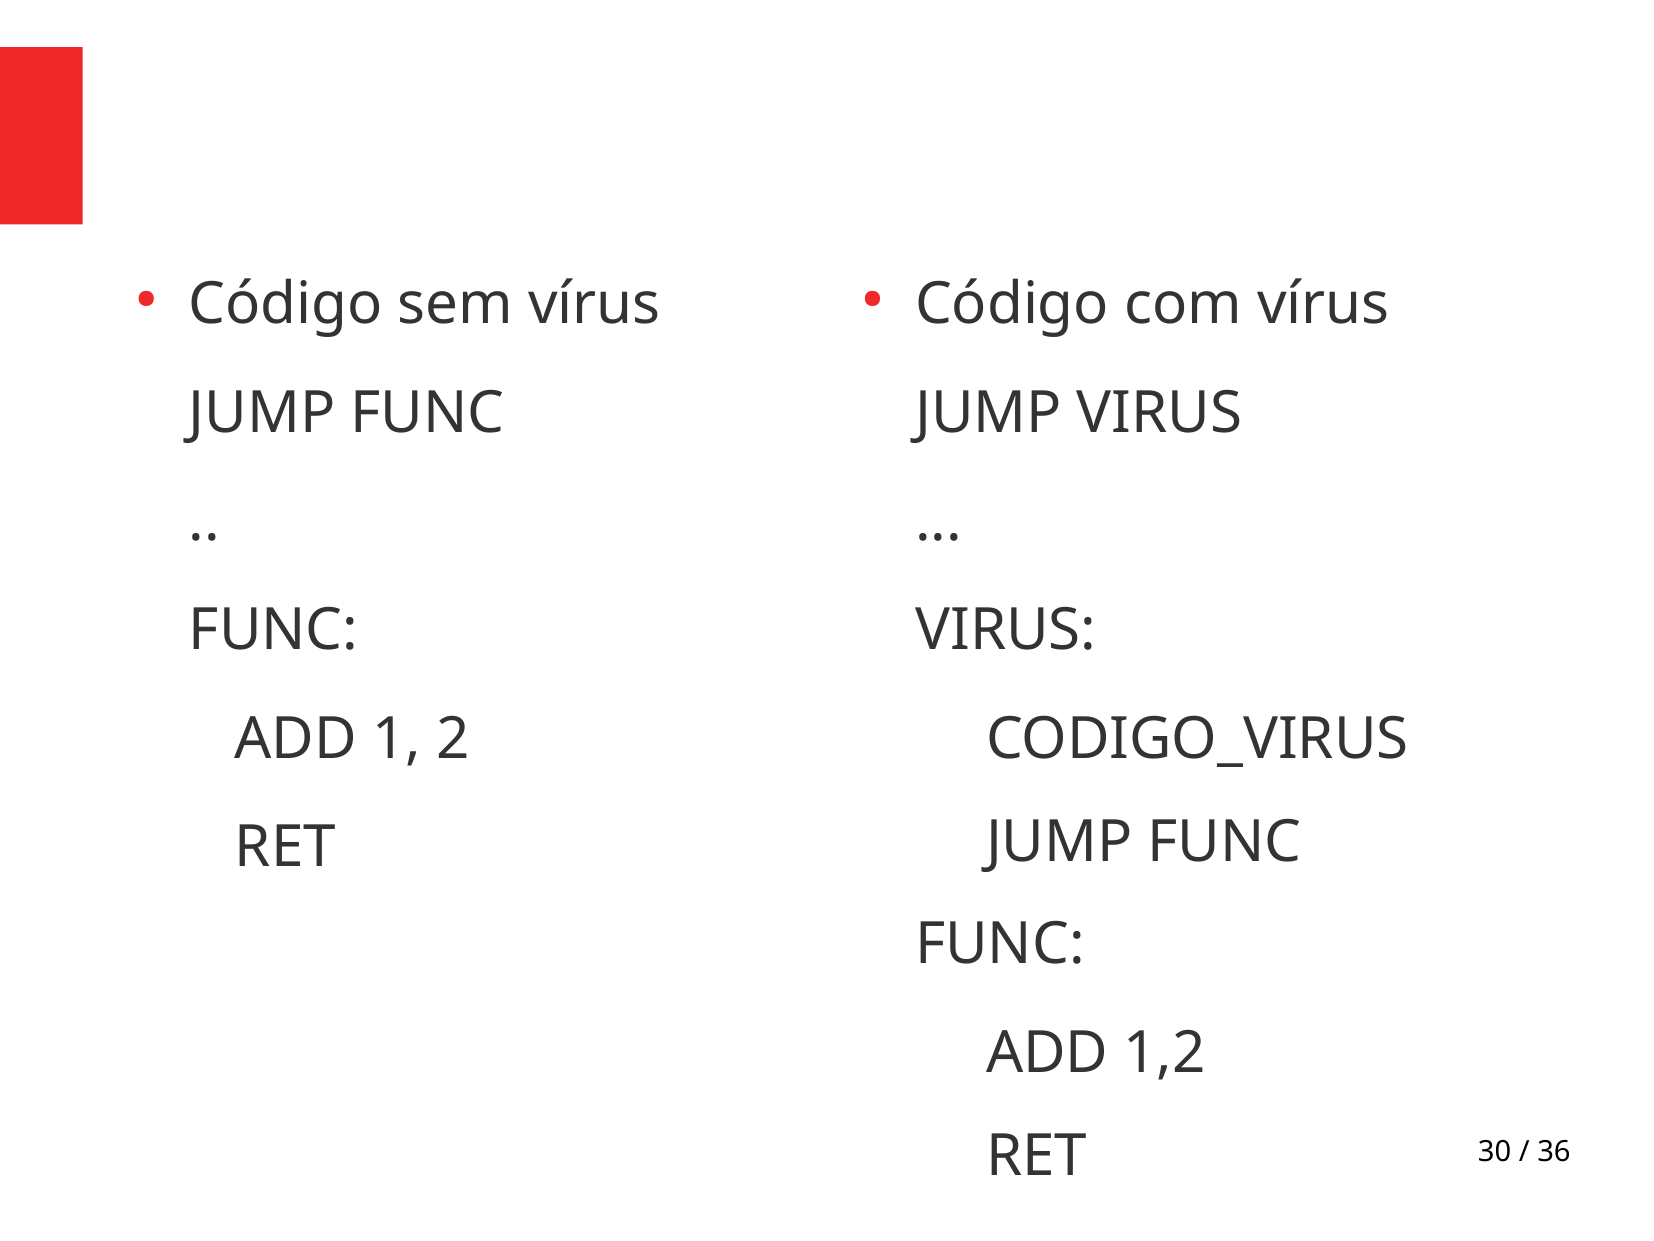

#
Código sem vírus
JUMP FUNC
..
FUNC:
 ADD 1, 2
 RET
Código com vírus
JUMP VIRUS
...
VIRUS:
CODIGO_VIRUS
JUMP FUNC
FUNC:
ADD 1,2
RET
30